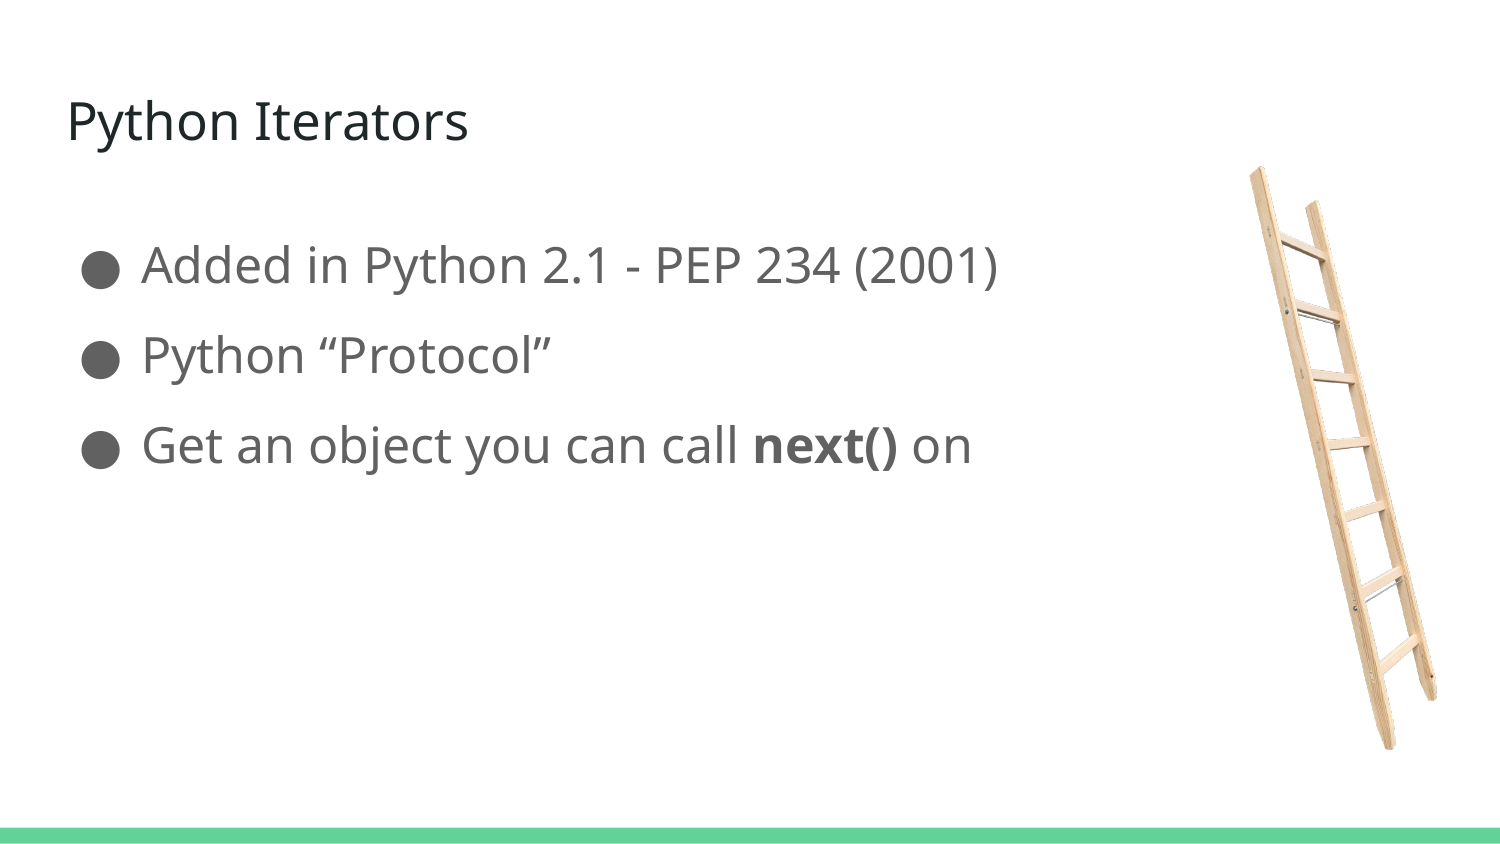

# Python Iterators
Added in Python 2.1 - PEP 234 (2001)
Python “Protocol”
Get an object you can call next() on